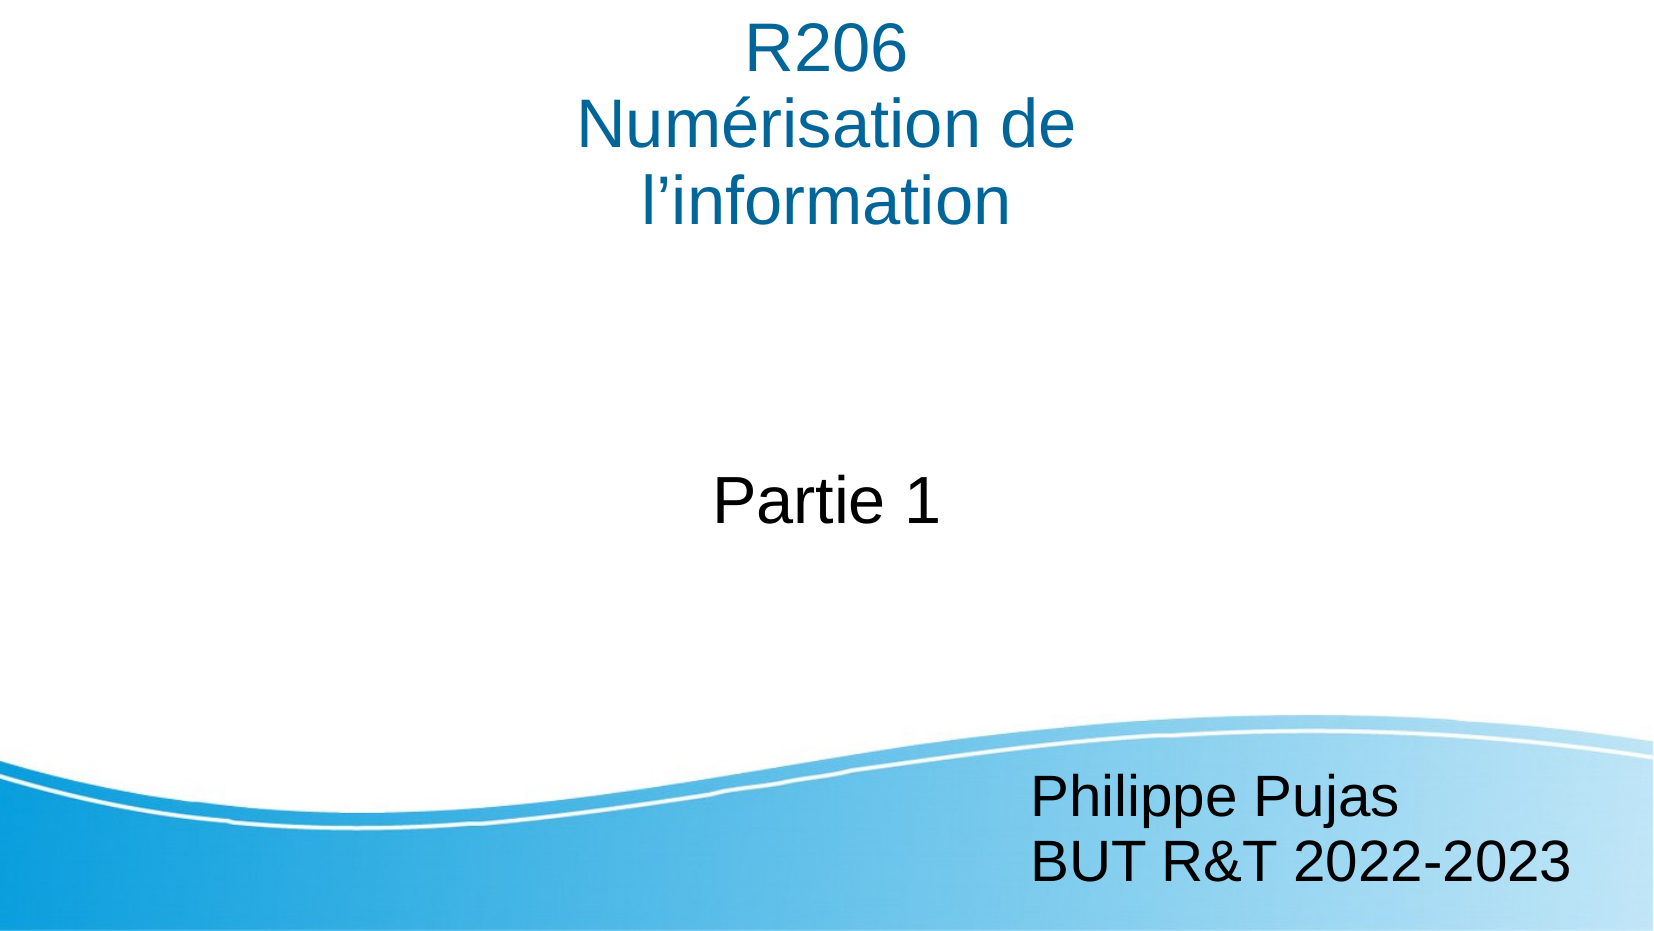

# R206 Numérisation de l’information
Partie 1
Philippe Pujas
BUT R&T 2022-2023